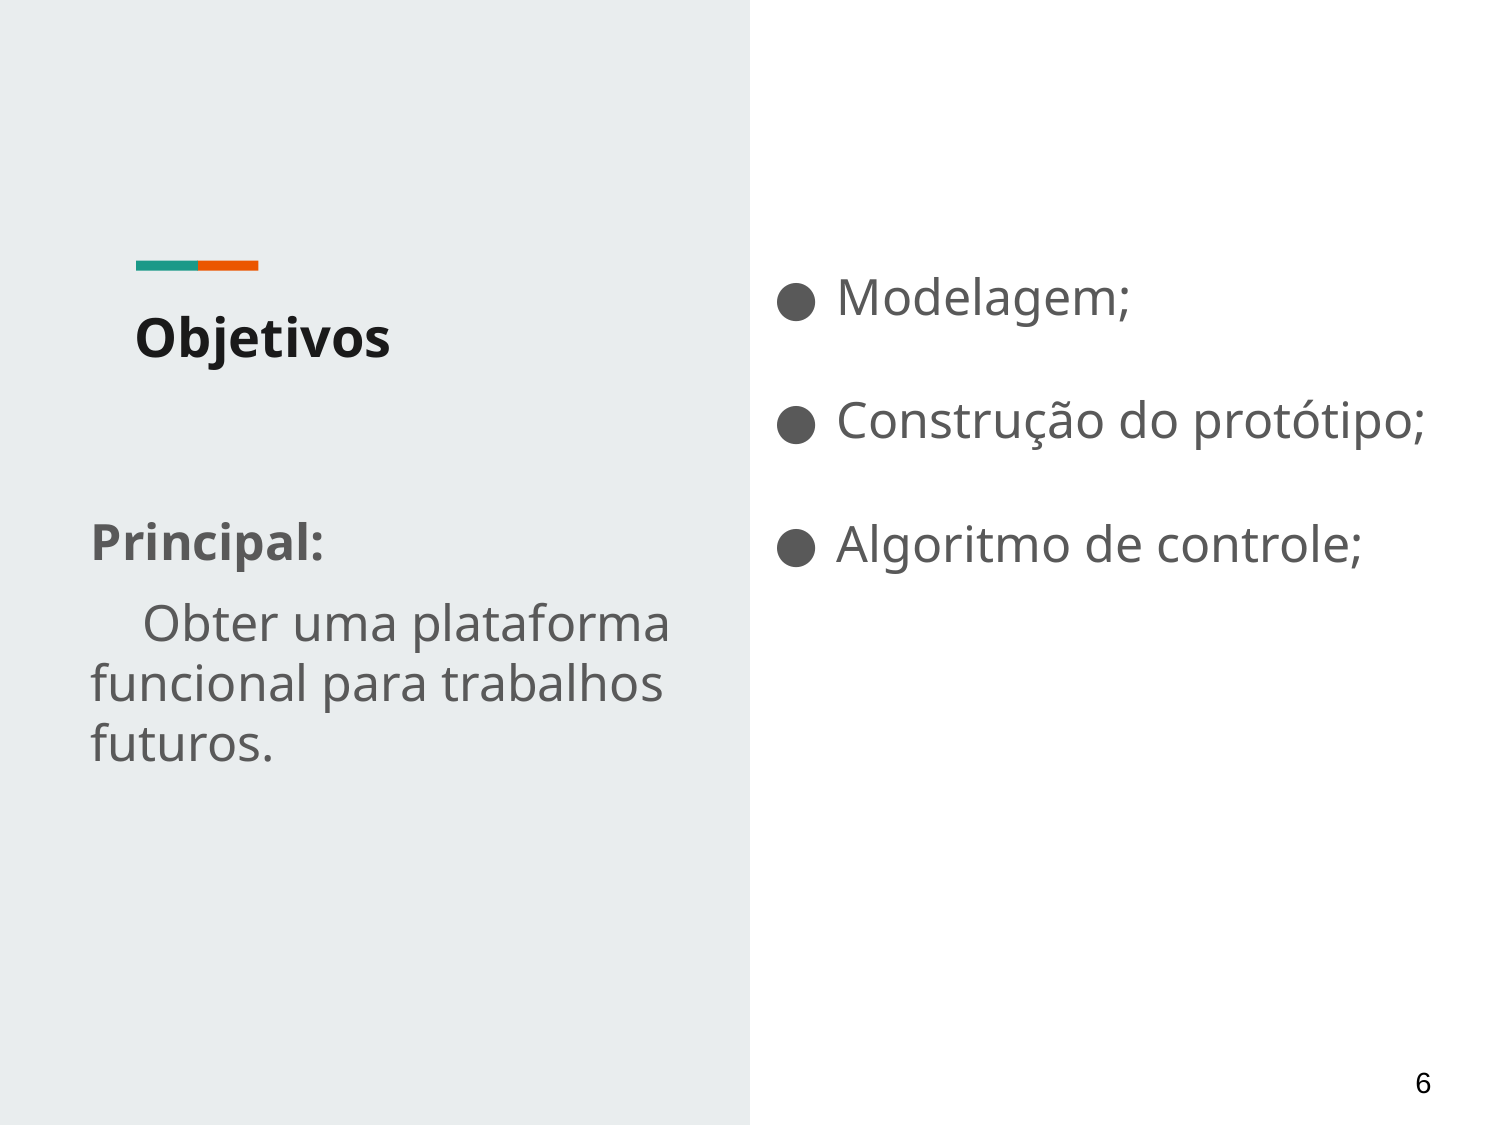

Modelagem;
Construção do protótipo;
Algoritmo de controle;
# Objetivos
Principal:
 Obter uma plataforma funcional para trabalhos futuros.
6